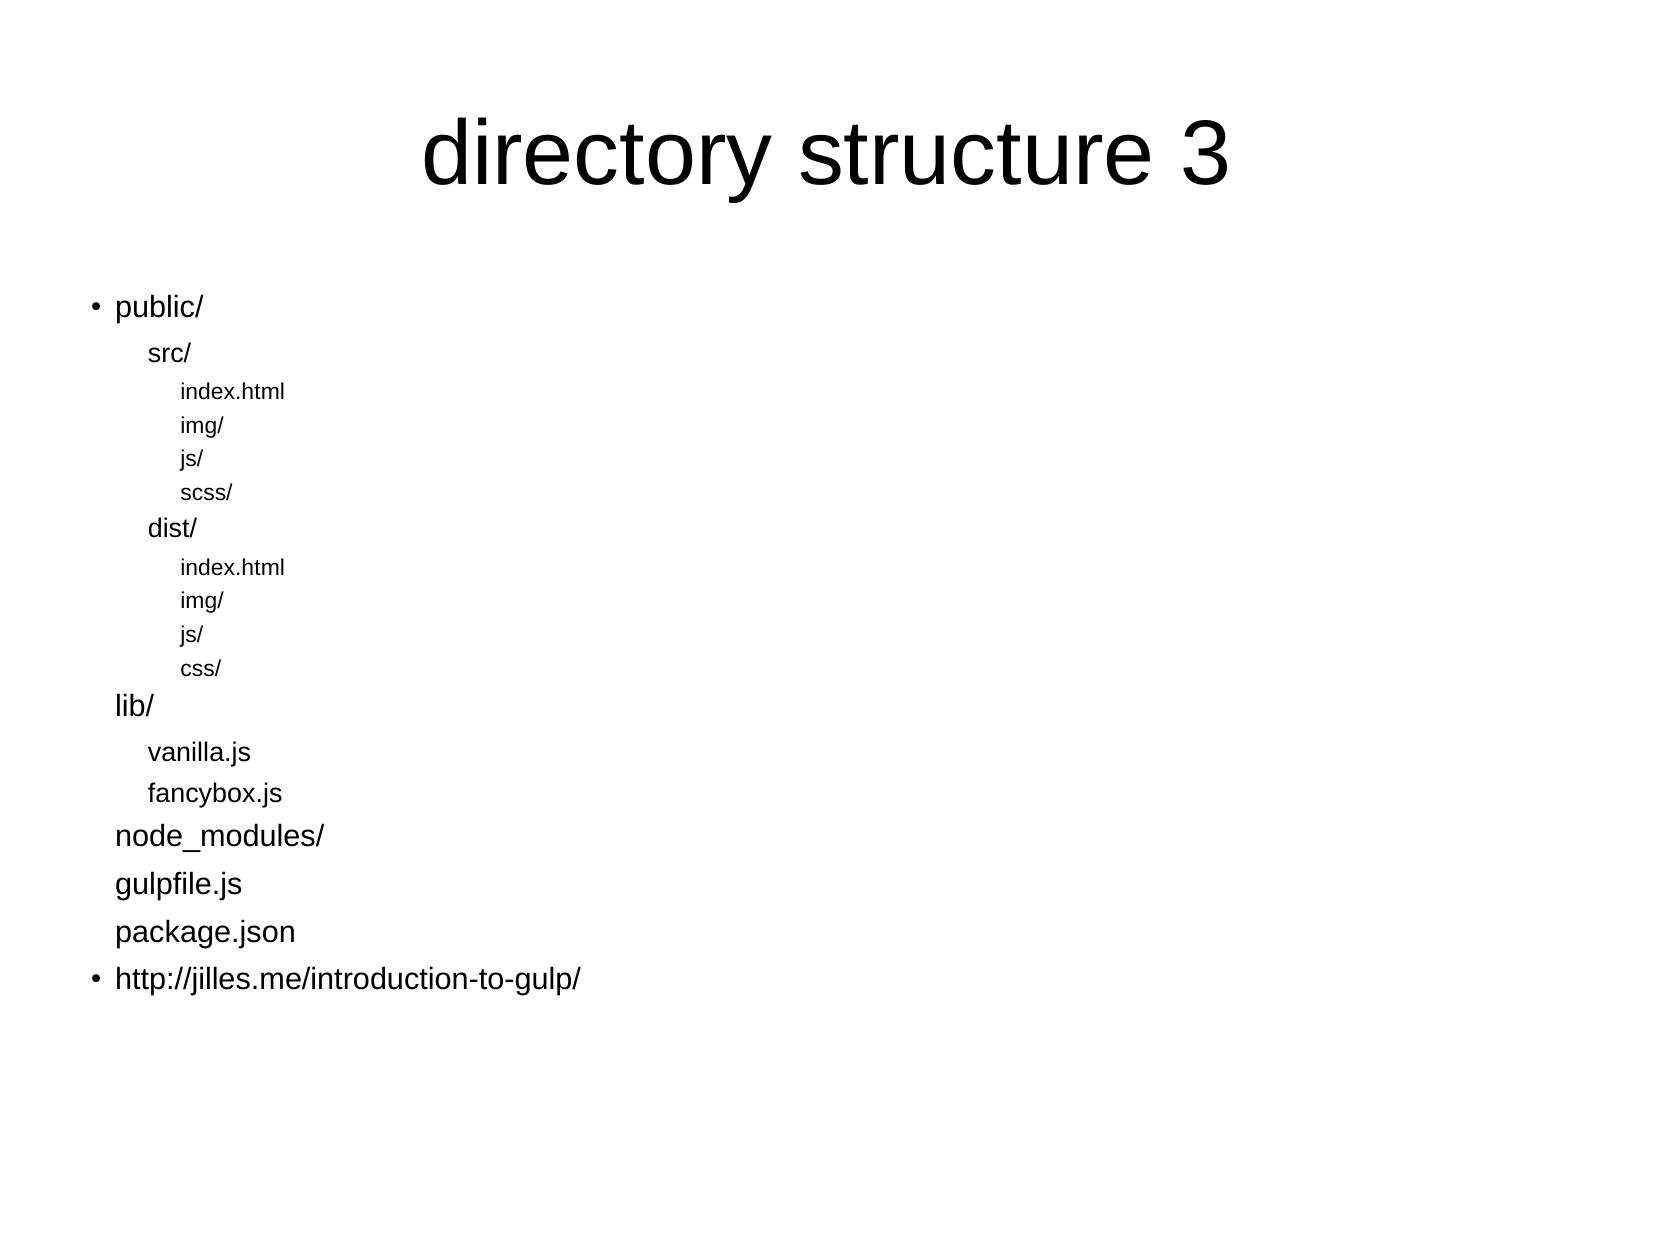

# directory structure 3
public/
src/
index.html
img/
js/
scss/
dist/
index.html
img/
js/
css/
lib/
vanilla.js
fancybox.js
node_modules/
gulpfile.js
package.json
http://jilles.me/introduction-to-gulp/